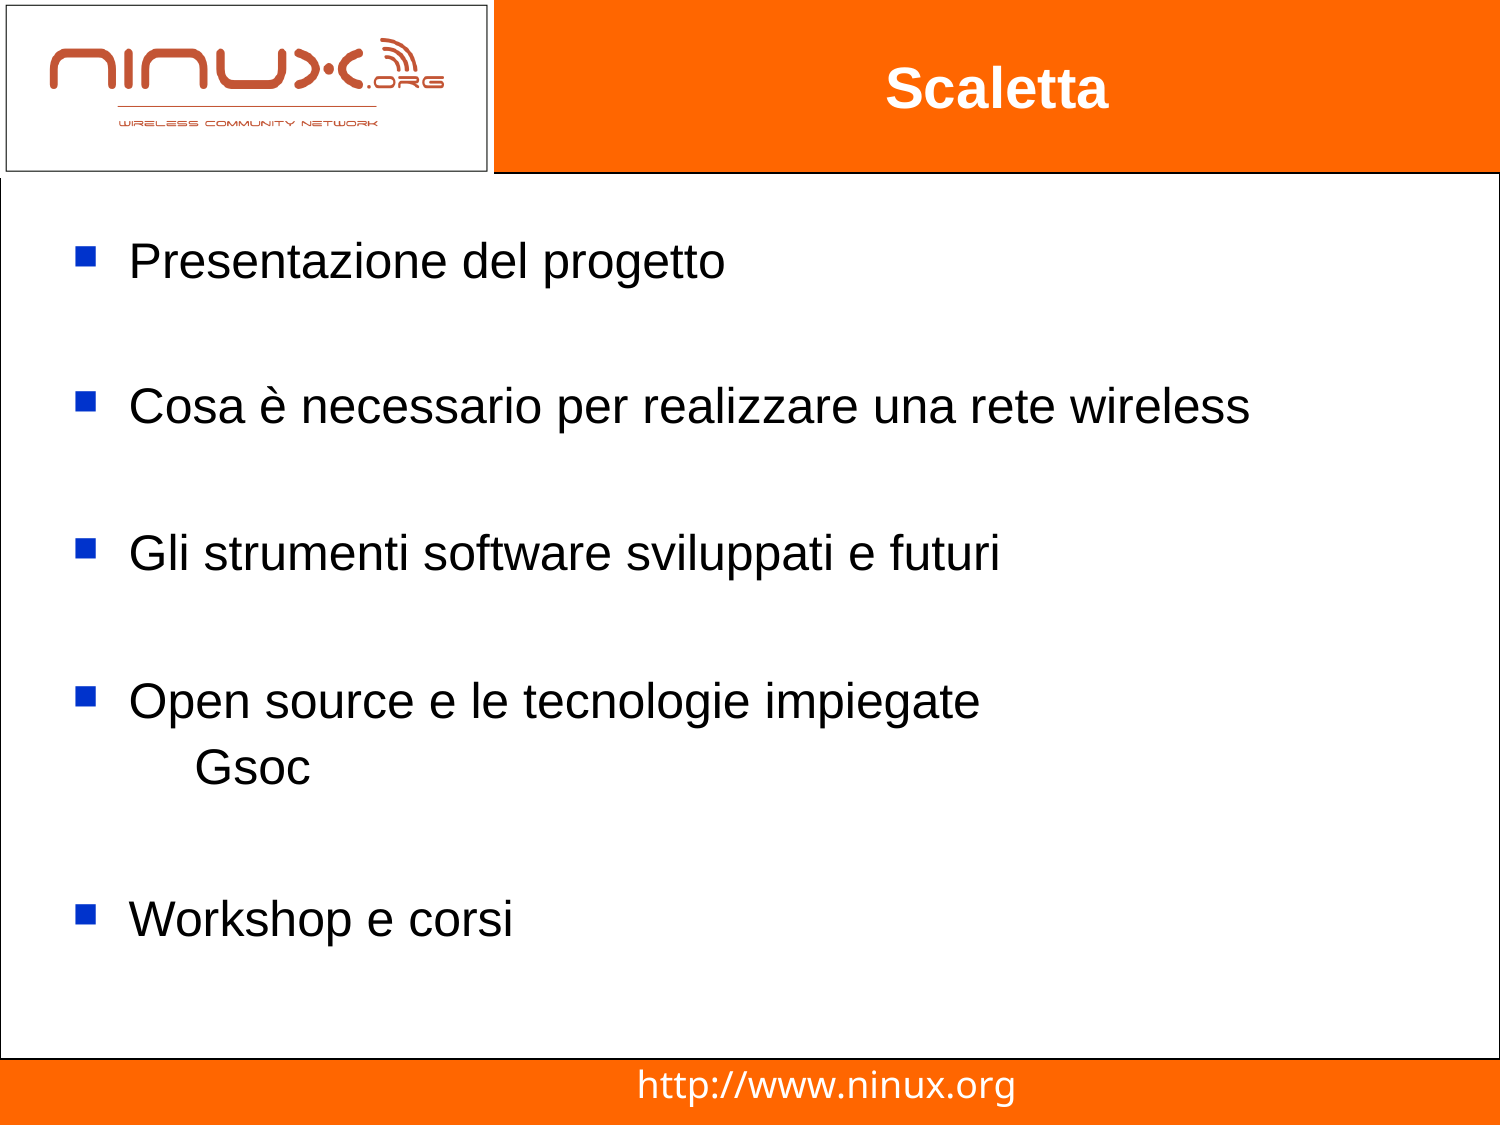

# Scaletta
Presentazione del progetto
Cosa è necessario per realizzare una rete wireless
Gli strumenti software sviluppati e futuri
Open source e le tecnologie impiegate
Gsoc
Workshop e corsi
http://www.ninux.org